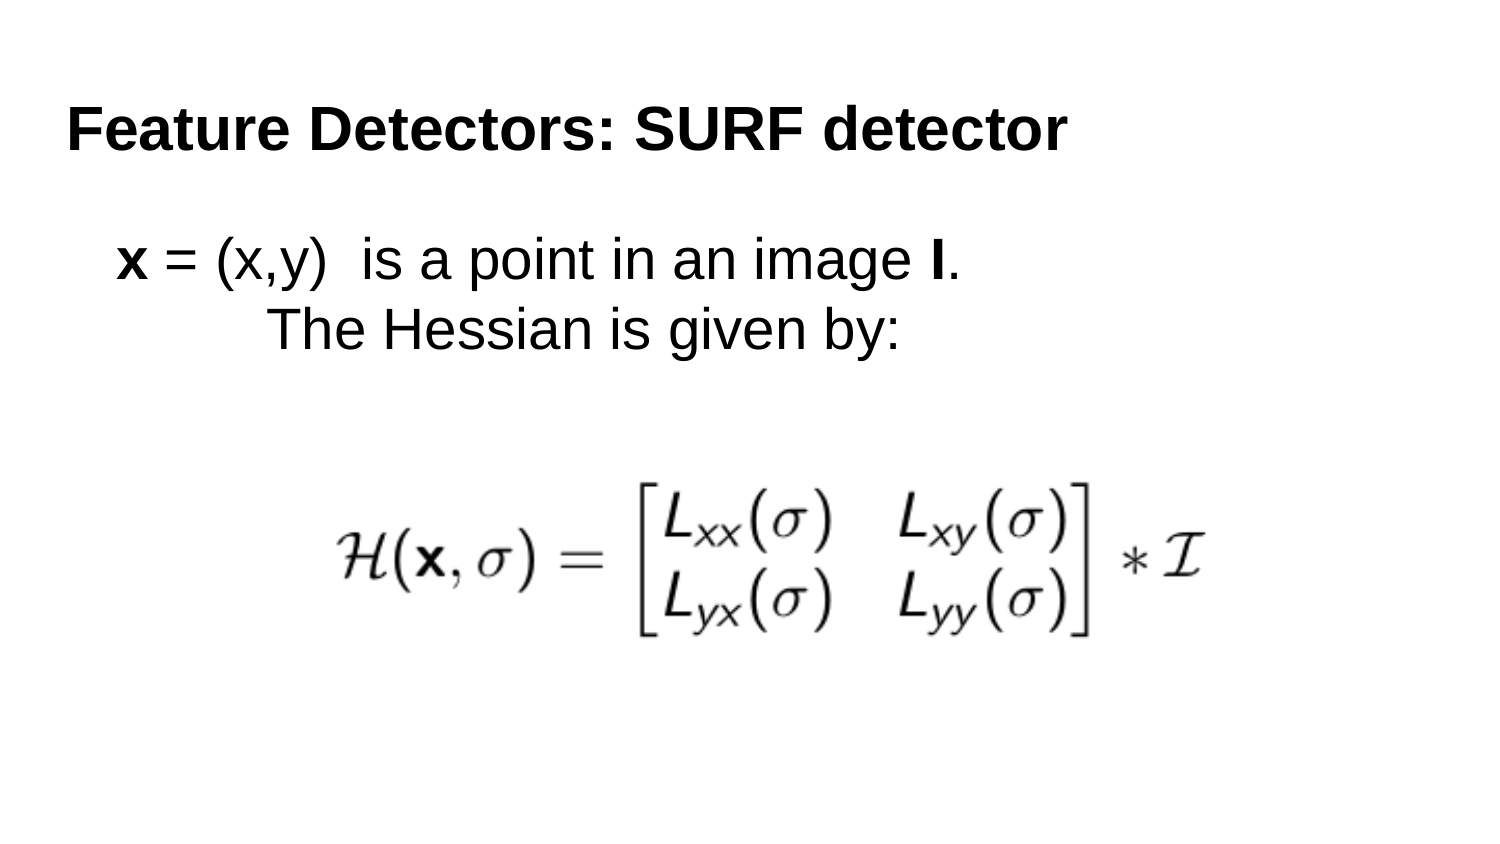

# Feature Detectors: SURF detector
x = (x,y) is a point in an image I.
The Hessian is given by: